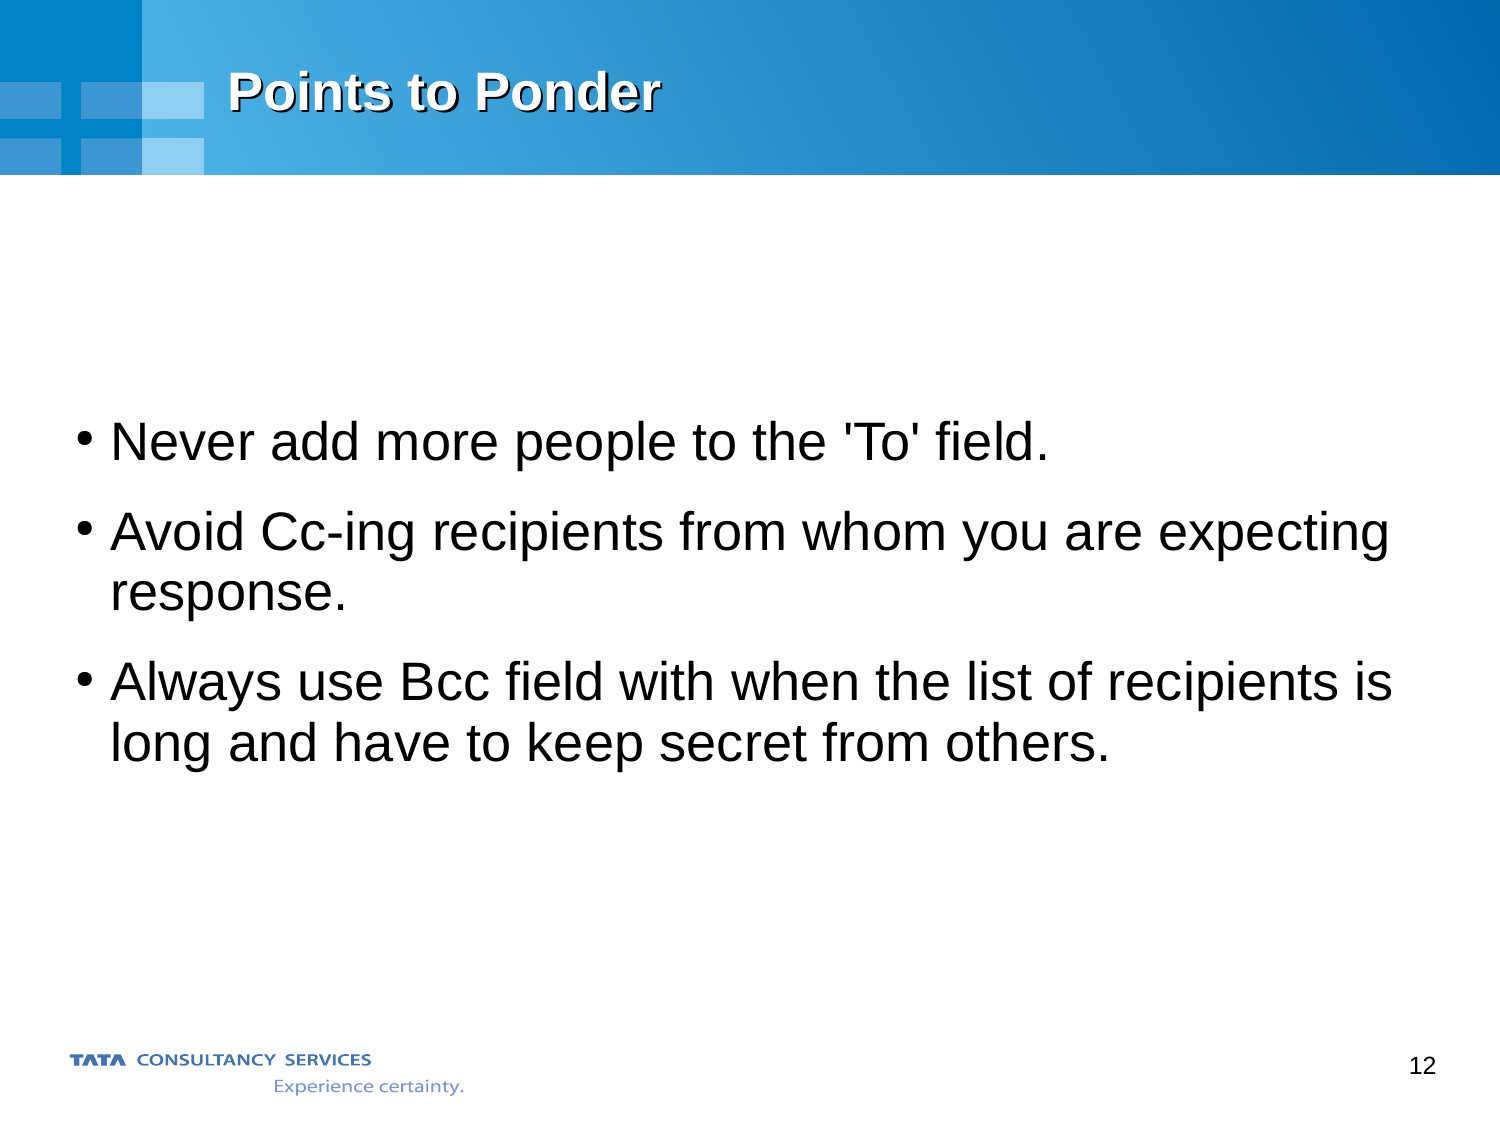

# Points to Ponder
Never add more people to the 'To' field.
Avoid Cc-ing recipients from whom you are expecting response.
Always use Bcc field with when the list of recipients is long and have to keep secret from others.